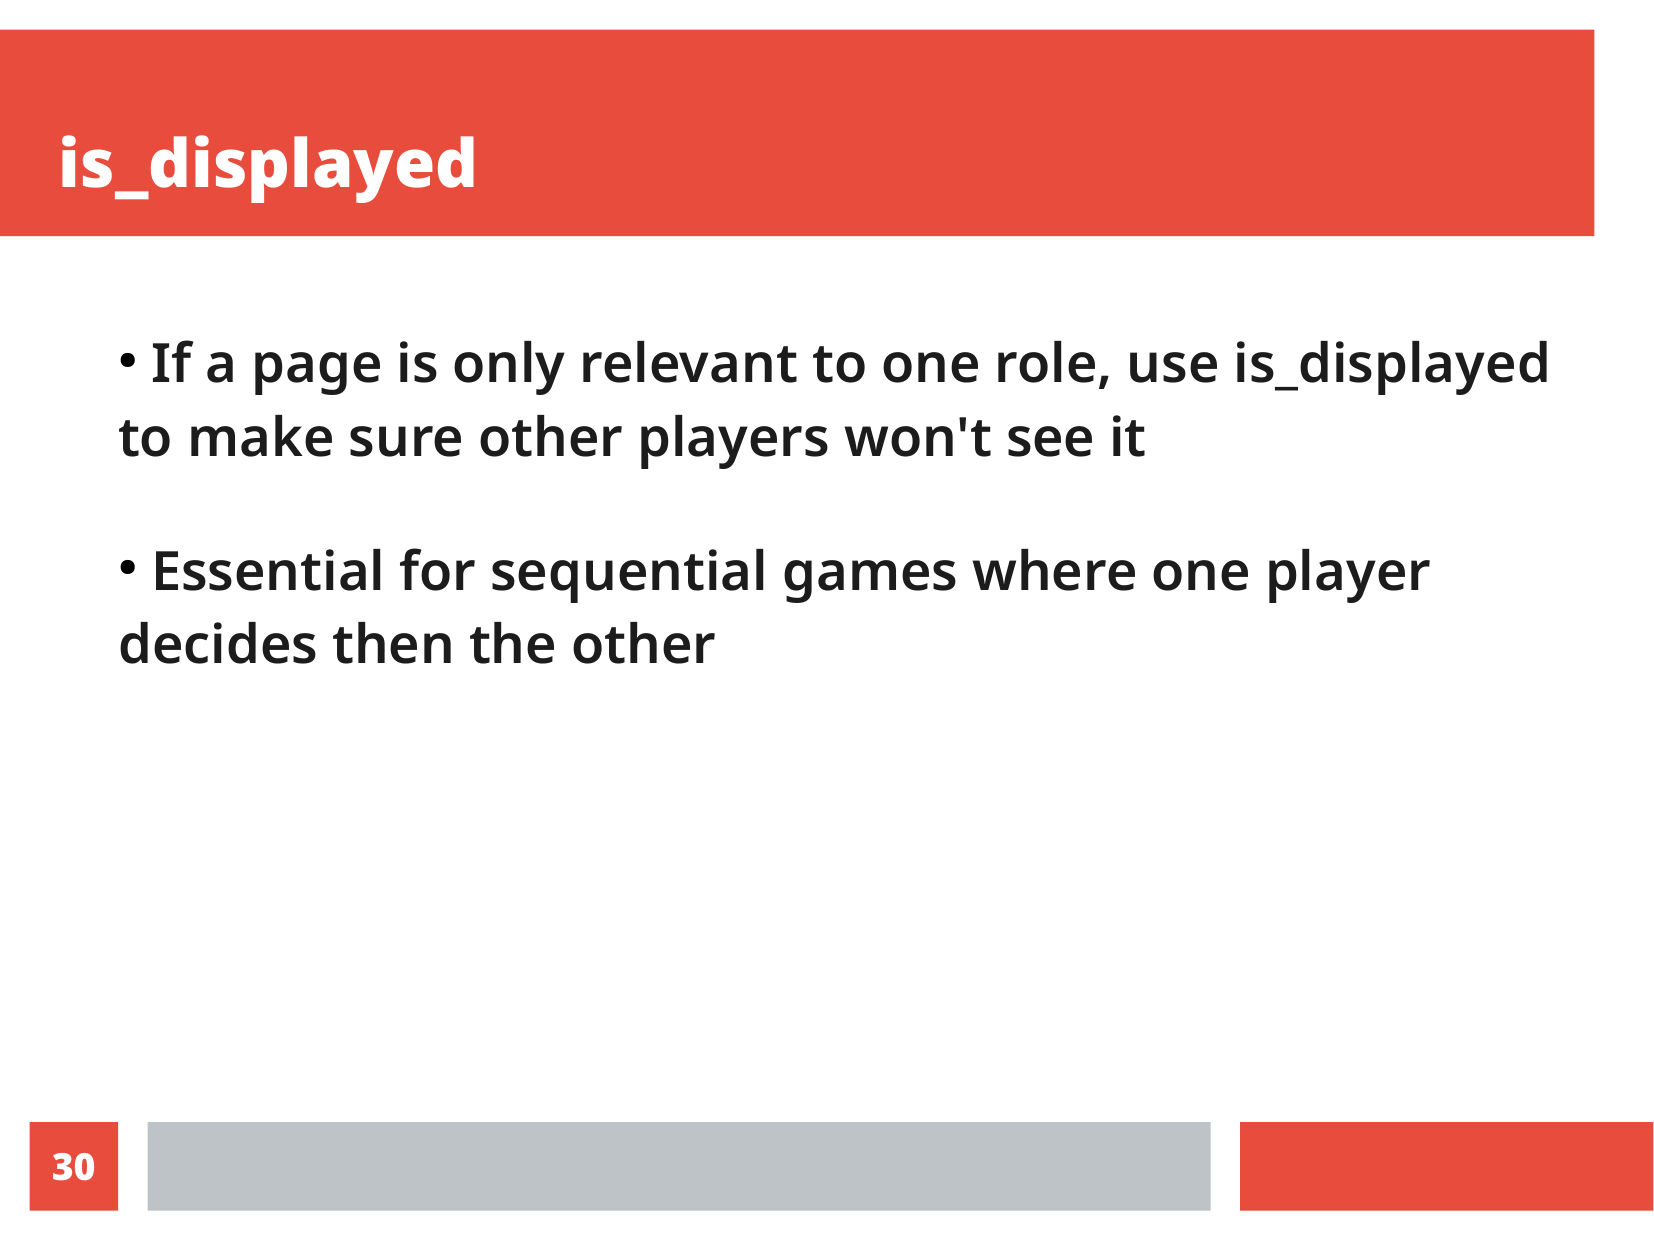

# is_displayed
 If a page is only relevant to one role, use is_displayed to make sure other players won't see it
 Essential for sequential games where one player decides then the other
30